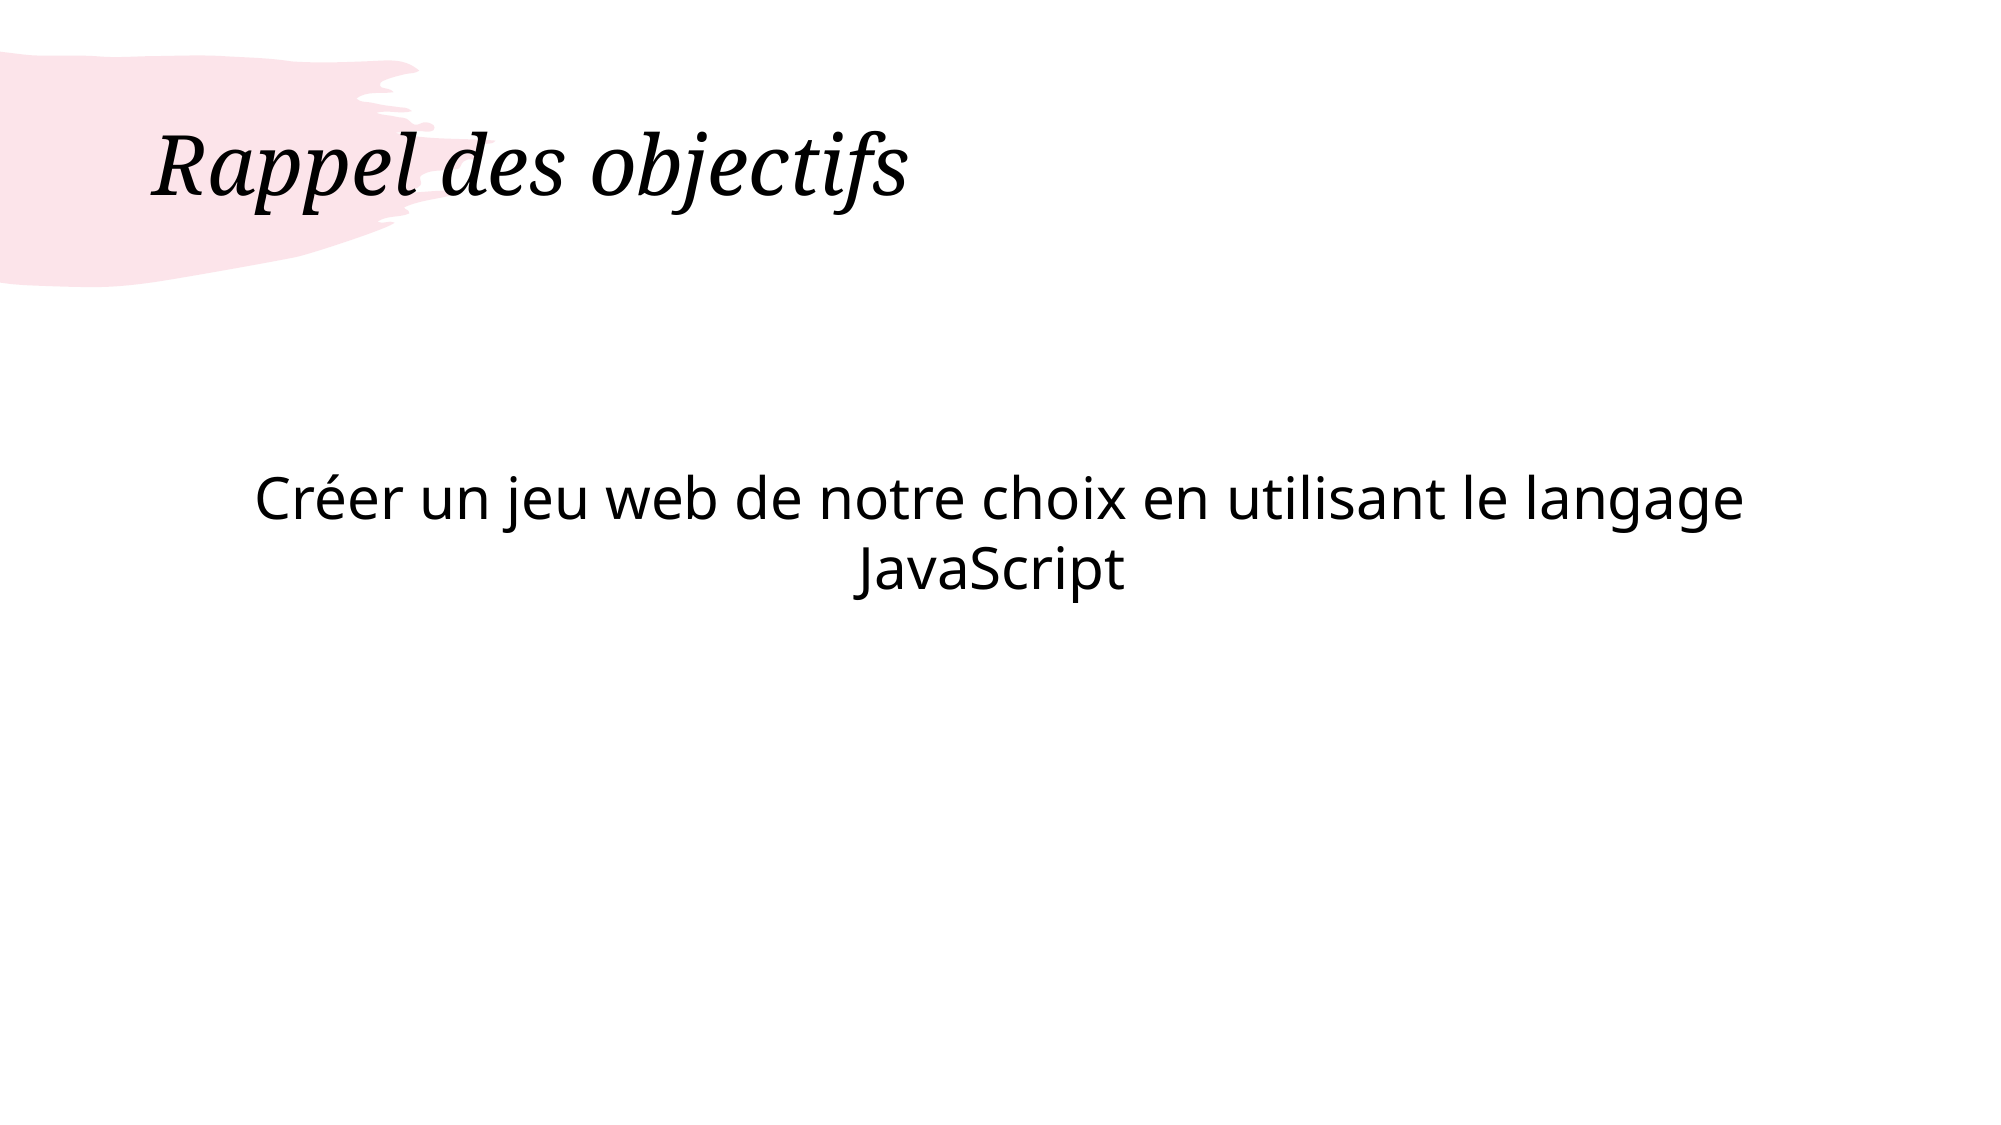

# Rappel des objectifs
Créer un jeu web de notre choix en utilisant le langage JavaScript